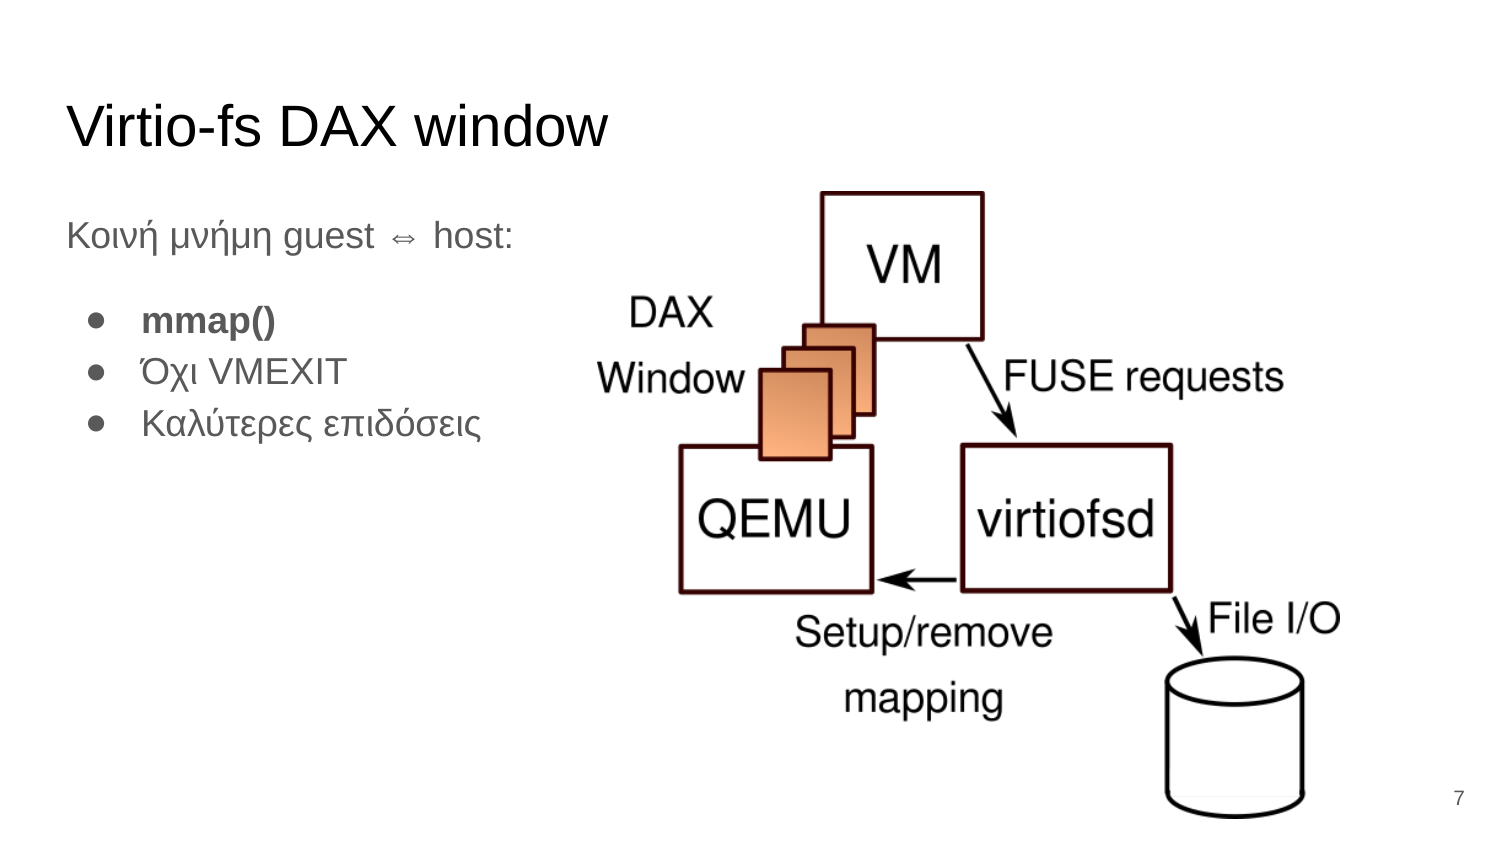

# Virtio-fs DAX window
Κοινή μνήμη guest ⇔ host:
mmap()
Όχι VMEXIT
Καλύτερες επιδόσεις